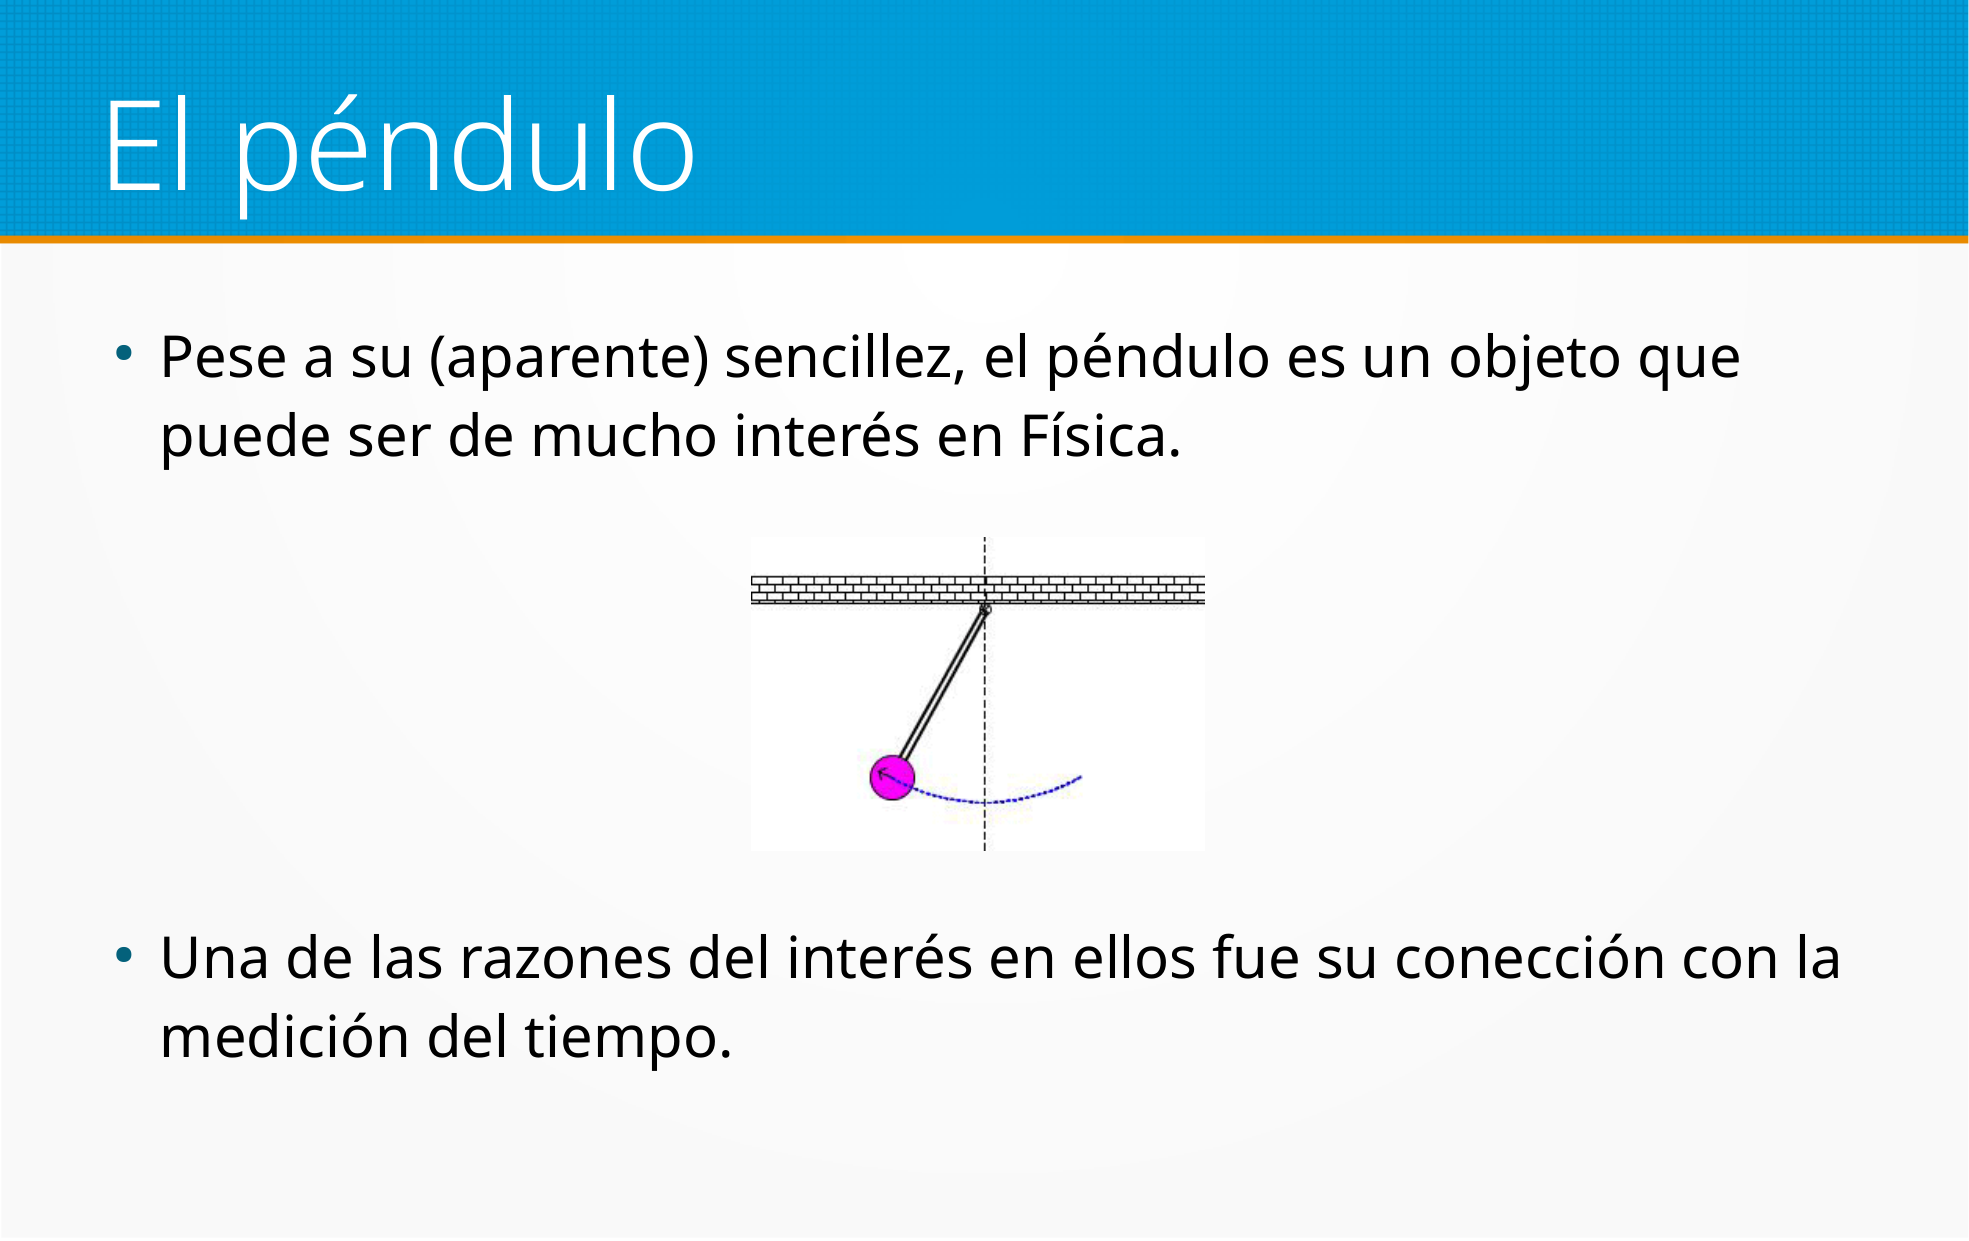

# El péndulo
Pese a su (aparente) sencillez, el péndulo es un objeto que puede ser de mucho interés en Física.
Una de las razones del interés en ellos fue su conección con la medición del tiempo.